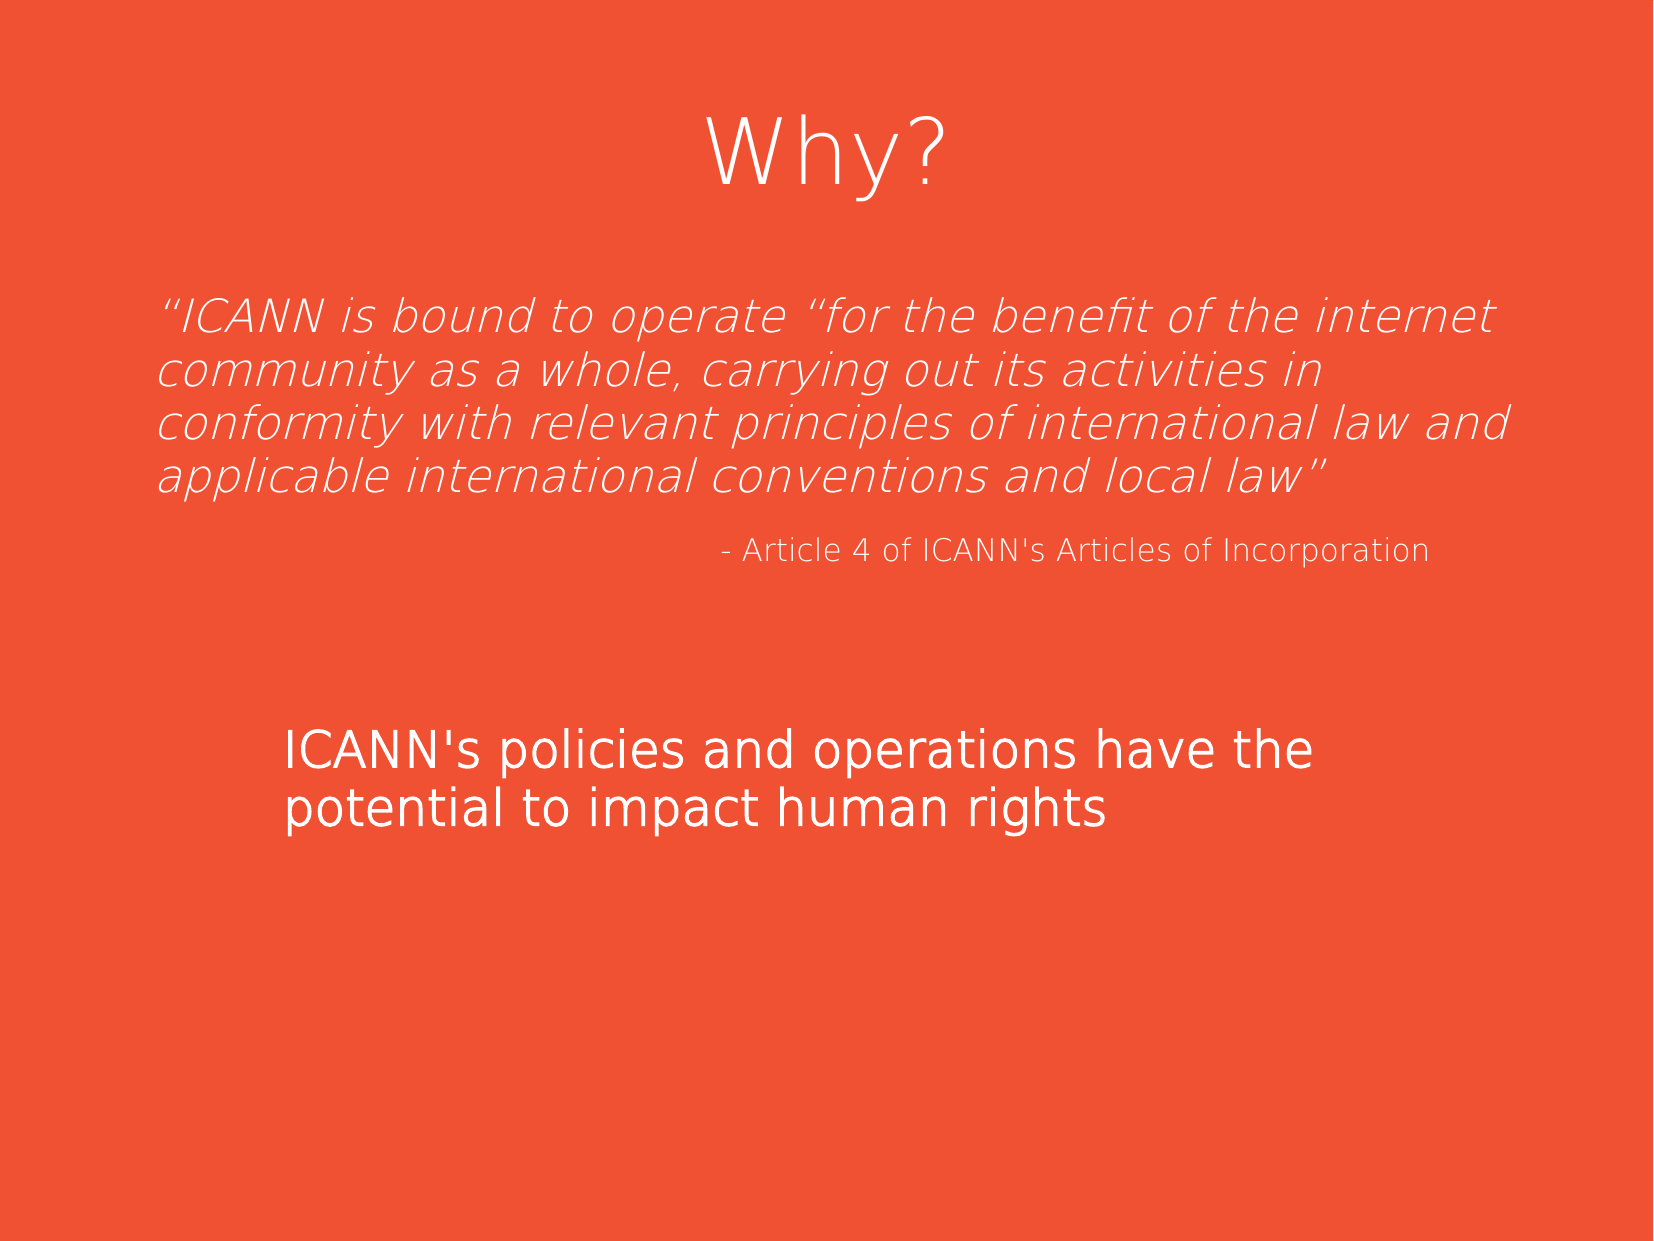

# Why?
“ICANN is bound to operate “for the benefit of the internet community as a whole, carrying out its activities in conformity with relevant principles of international law and applicable international conventions and local law”
- Article 4 of ICANN's Articles of Incorporation
ICANN's policies and operations have the potential to impact human rights